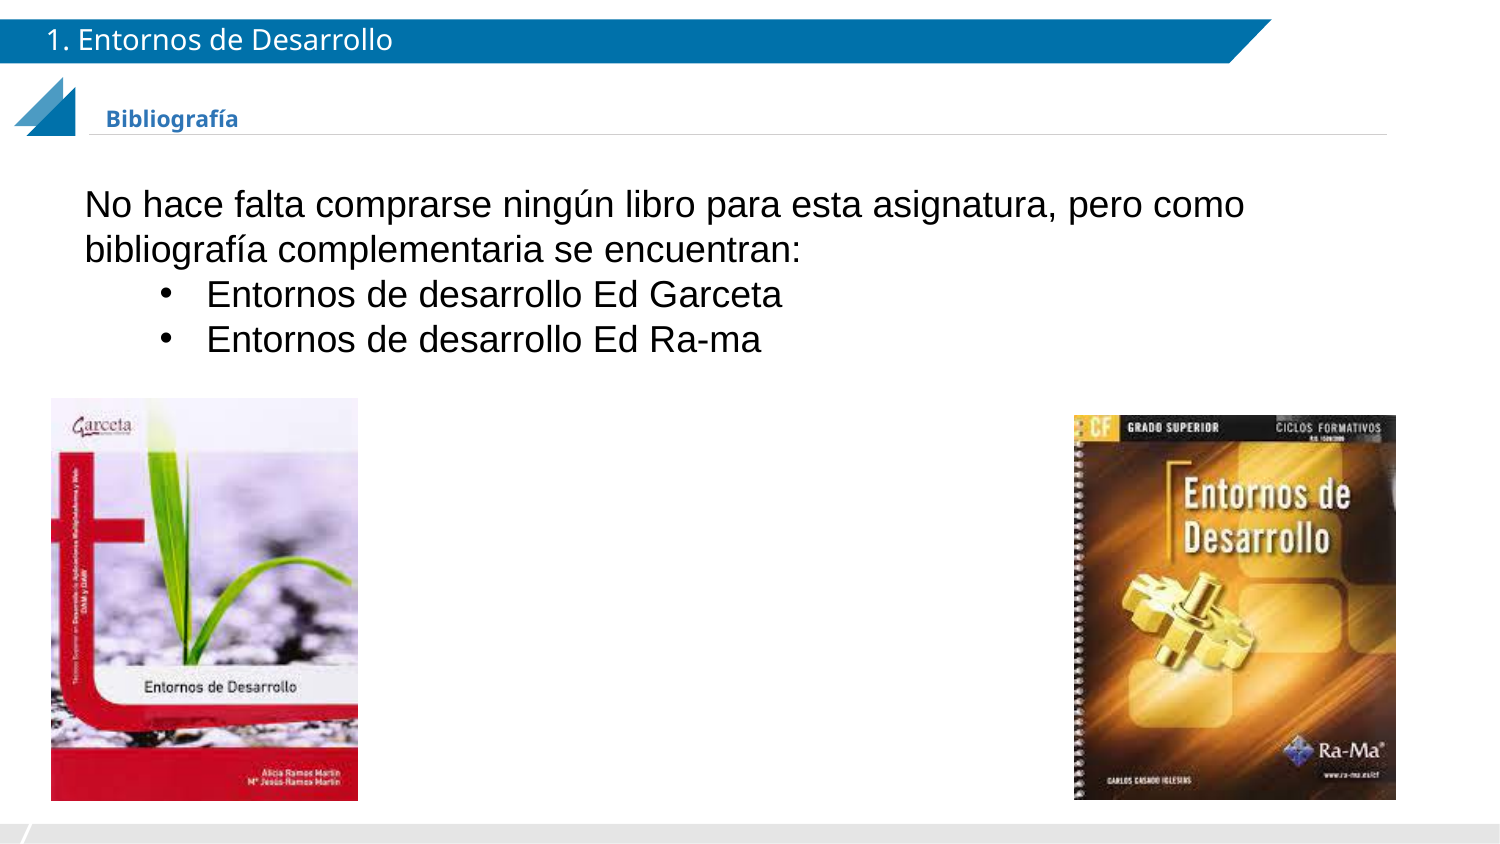

# 1. Entornos de Desarrollo
Bibliografía
No hace falta comprarse ningún libro para esta asignatura, pero como bibliografía complementaria se encuentran:
Entornos de desarrollo Ed Garceta
Entornos de desarrollo Ed Ra-ma